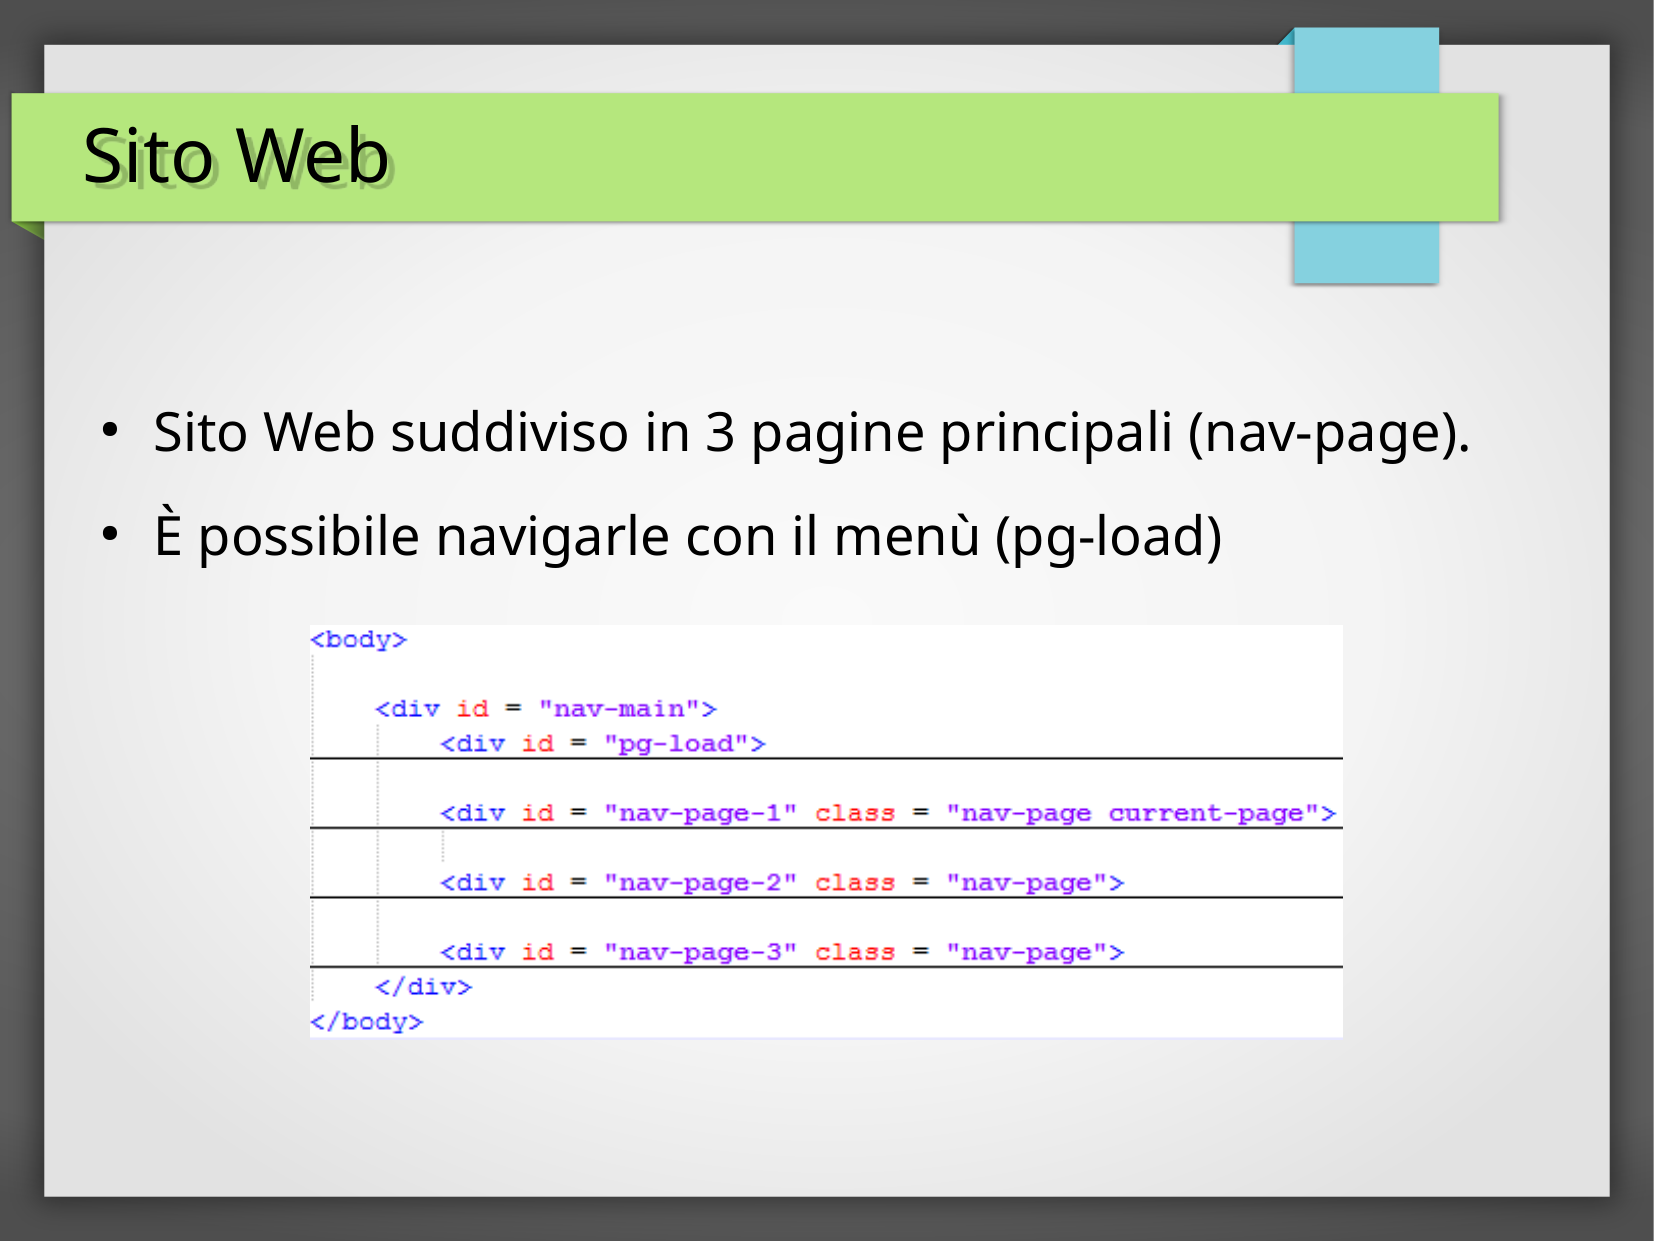

# Sito Web
Sito Web suddiviso in 3 pagine principali (nav-page).
È possibile navigarle con il menù (pg-load)